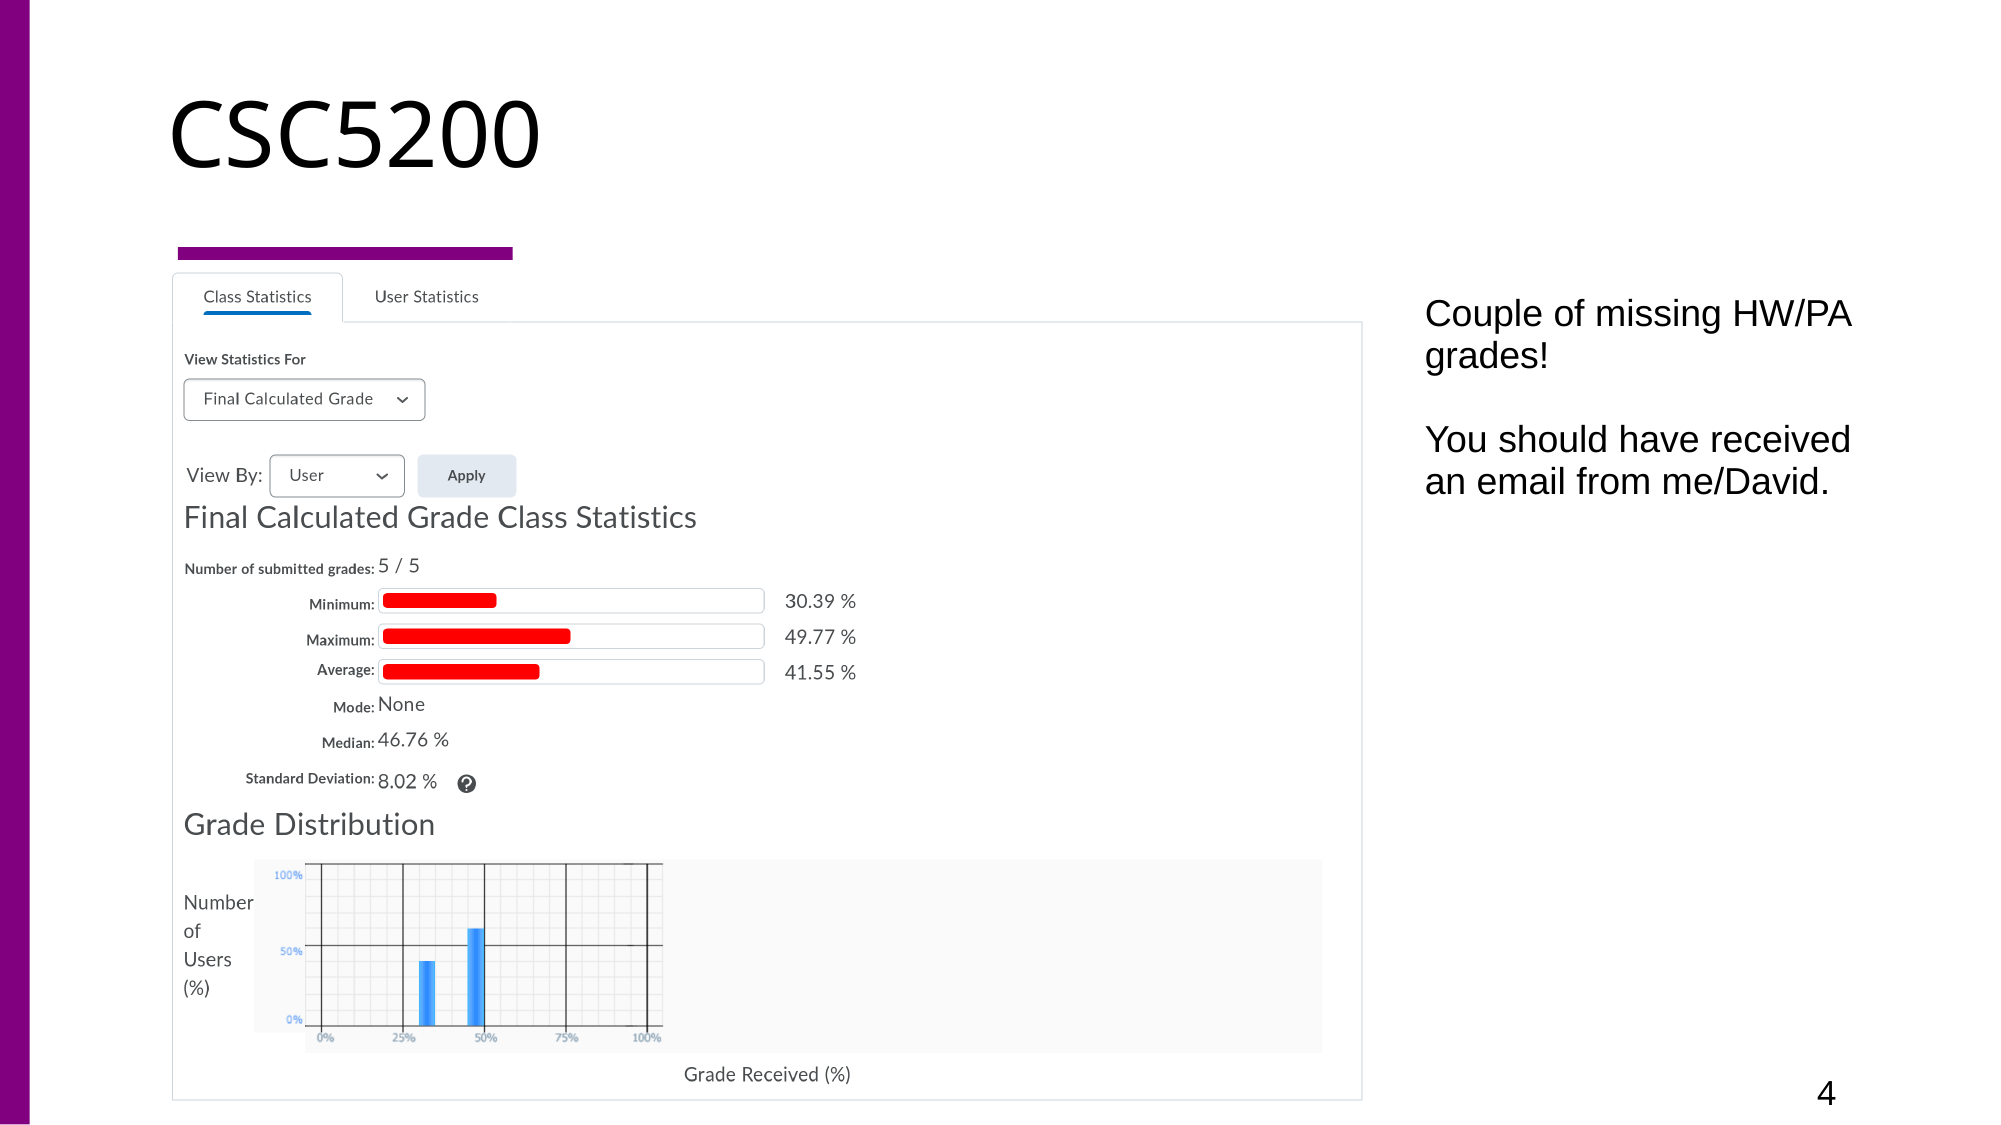

# CSC5200
Couple of missing HW/PA grades!
You should have received an email from me/David.